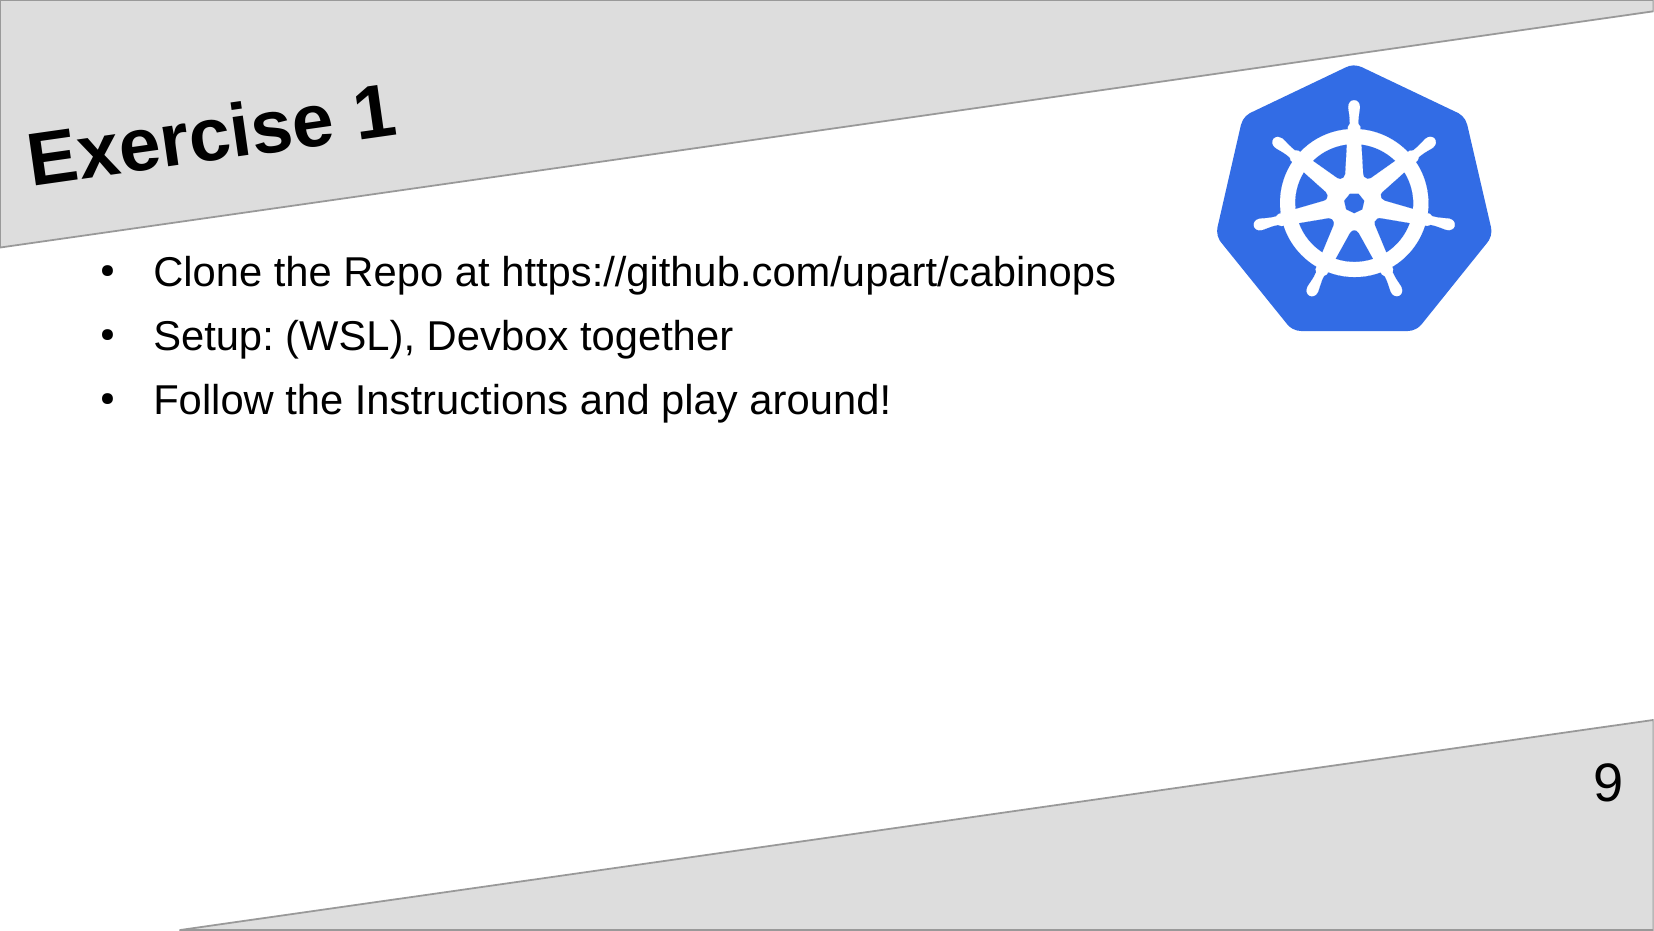

# Exercise 1
Clone the Repo at https://github.com/upart/cabinops
Setup: (WSL), Devbox together
Follow the Instructions and play around!
9